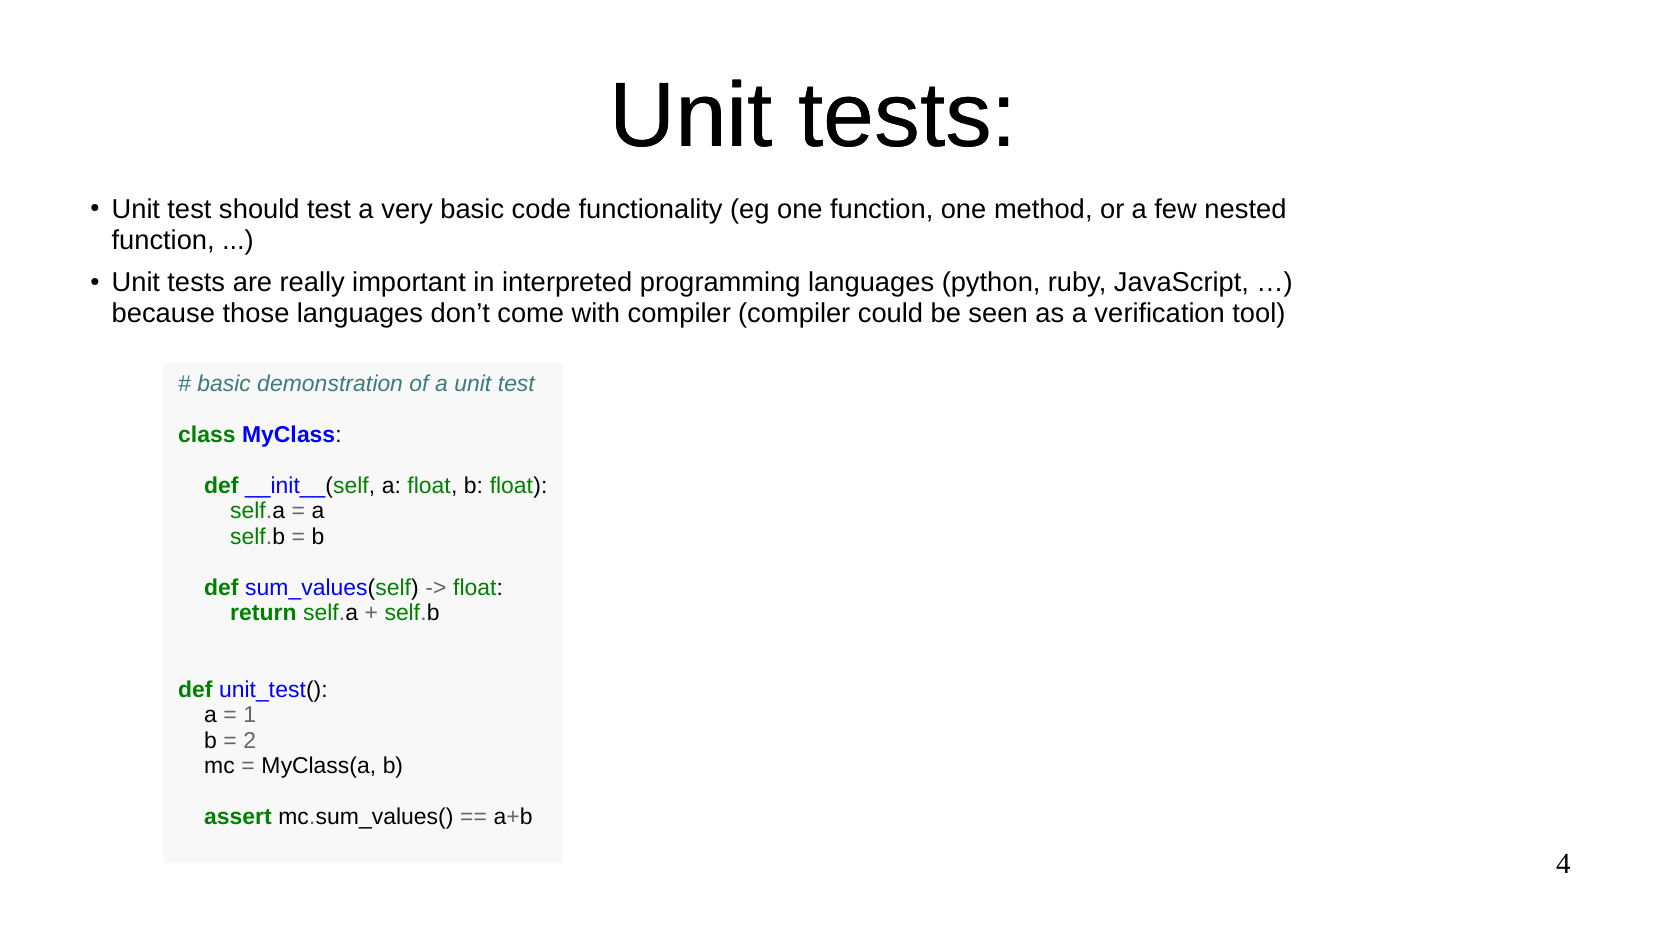

# Unit tests:
Unit tests:
Unit test should test a very basic code functionality (eg one function, one method, or a few nested function, ...)
Unit tests are really important in interpreted programming languages (python, ruby, JavaScript, …) because those languages don’t come with compiler (compiler could be seen as a verification tool)
# basic demonstration of a unit test
class MyClass:
 def __init__(self, a: float, b: float):
 self.a = a
 self.b = b
 def sum_values(self) -> float:
 return self.a + self.b
def unit_test():
 a = 1
 b = 2
 mc = MyClass(a, b)
 assert mc.sum_values() == a+b
4